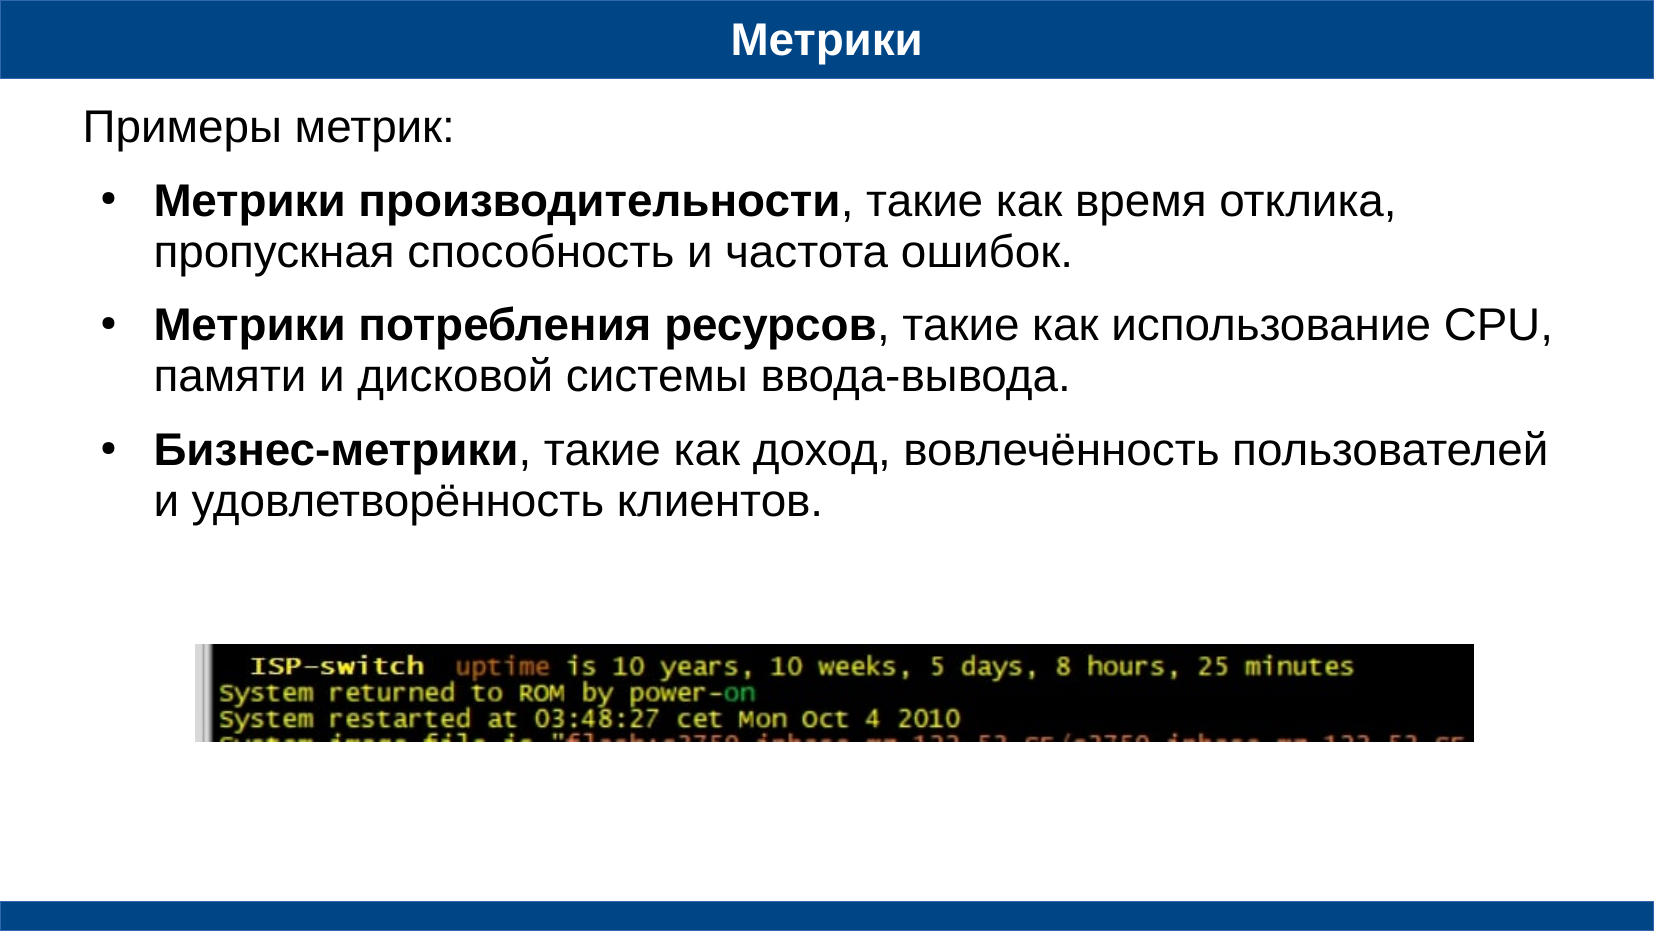

# Метрики
Примеры метрик:
Метрики производительности, такие как время отклика, пропускная способность и частота ошибок.
Метрики потребления ресурсов, такие как использование CPU, памяти и дисковой системы ввода-вывода.
Бизнес-метрики, такие как доход, вовлечённость пользователей и удовлетворённость клиентов.